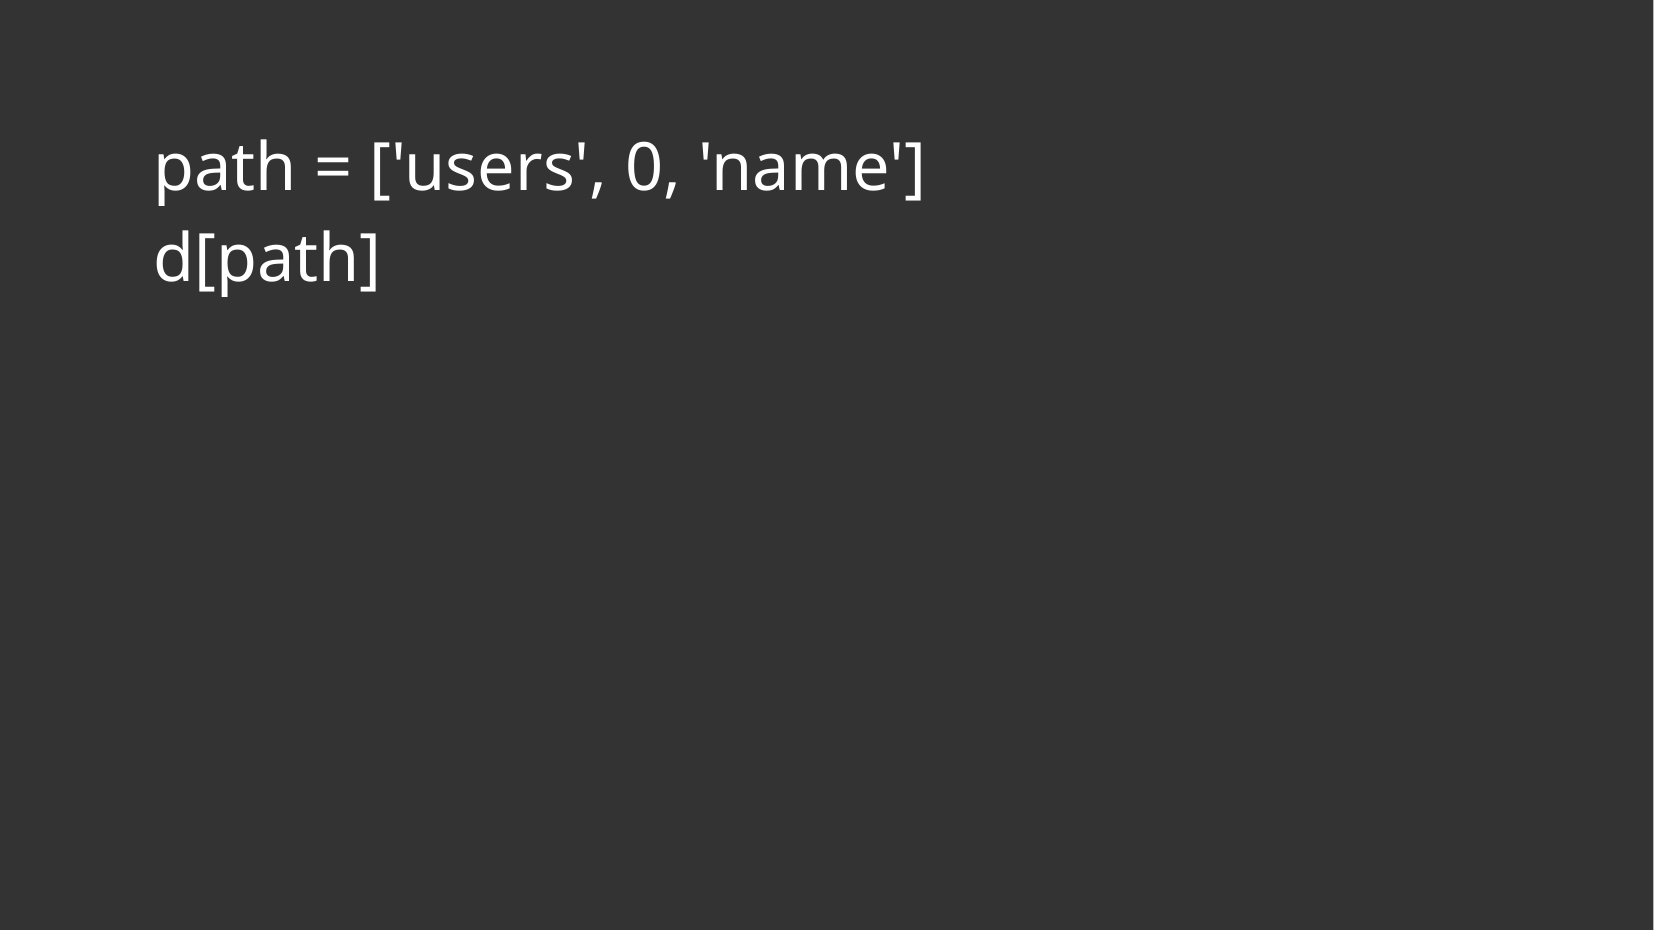

path = ['users', 0, 'name']
d[path]
#